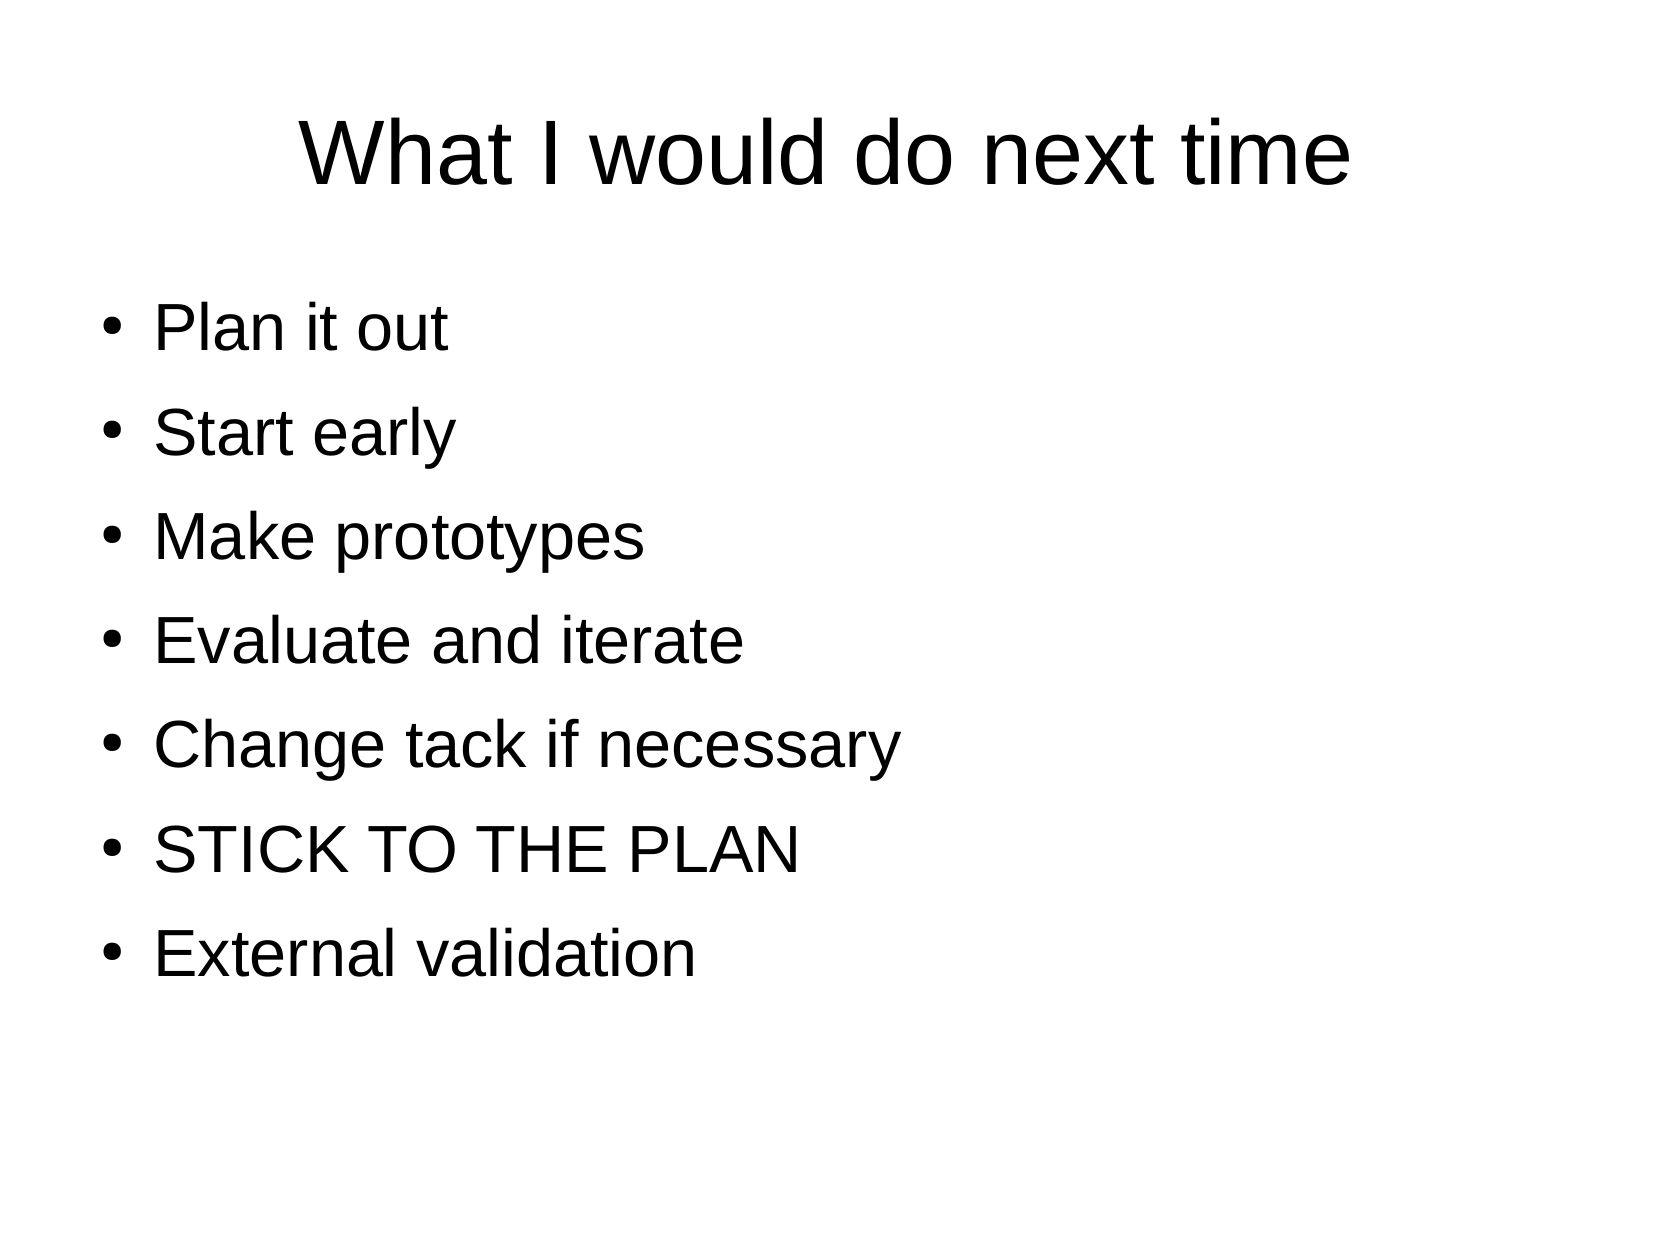

# What I would do next time
Plan it out
Start early
Make prototypes
Evaluate and iterate
Change tack if necessary
STICK TO THE PLAN
External validation